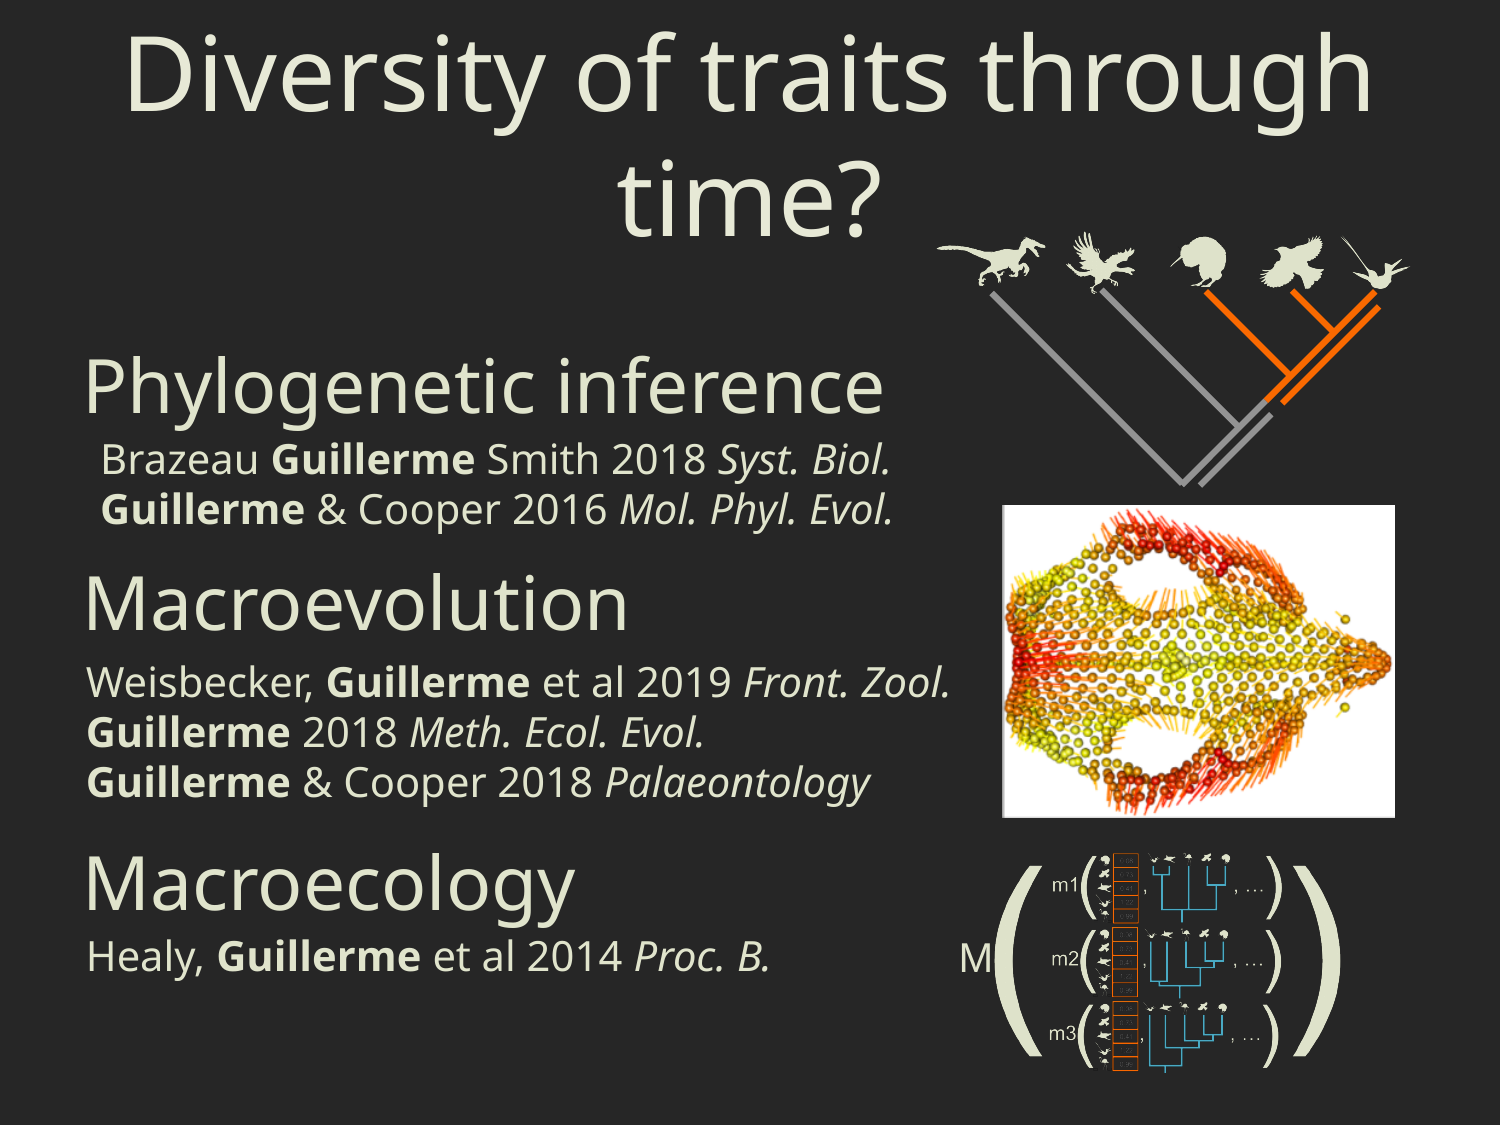

Diversity of traits through time?
Phylogenetic inference
Brazeau Guillerme Smith 2018 Syst. Biol.
Guillerme & Cooper 2016 Mol. Phyl. Evol.
Macroevolution
Weisbecker, Guillerme et al 2019 Front. Zool.
Guillerme 2018 Meth. Ecol. Evol.
Guillerme & Cooper 2018 Palaeontology
M
Macroecology
Healy, Guillerme et al 2014 Proc. B.